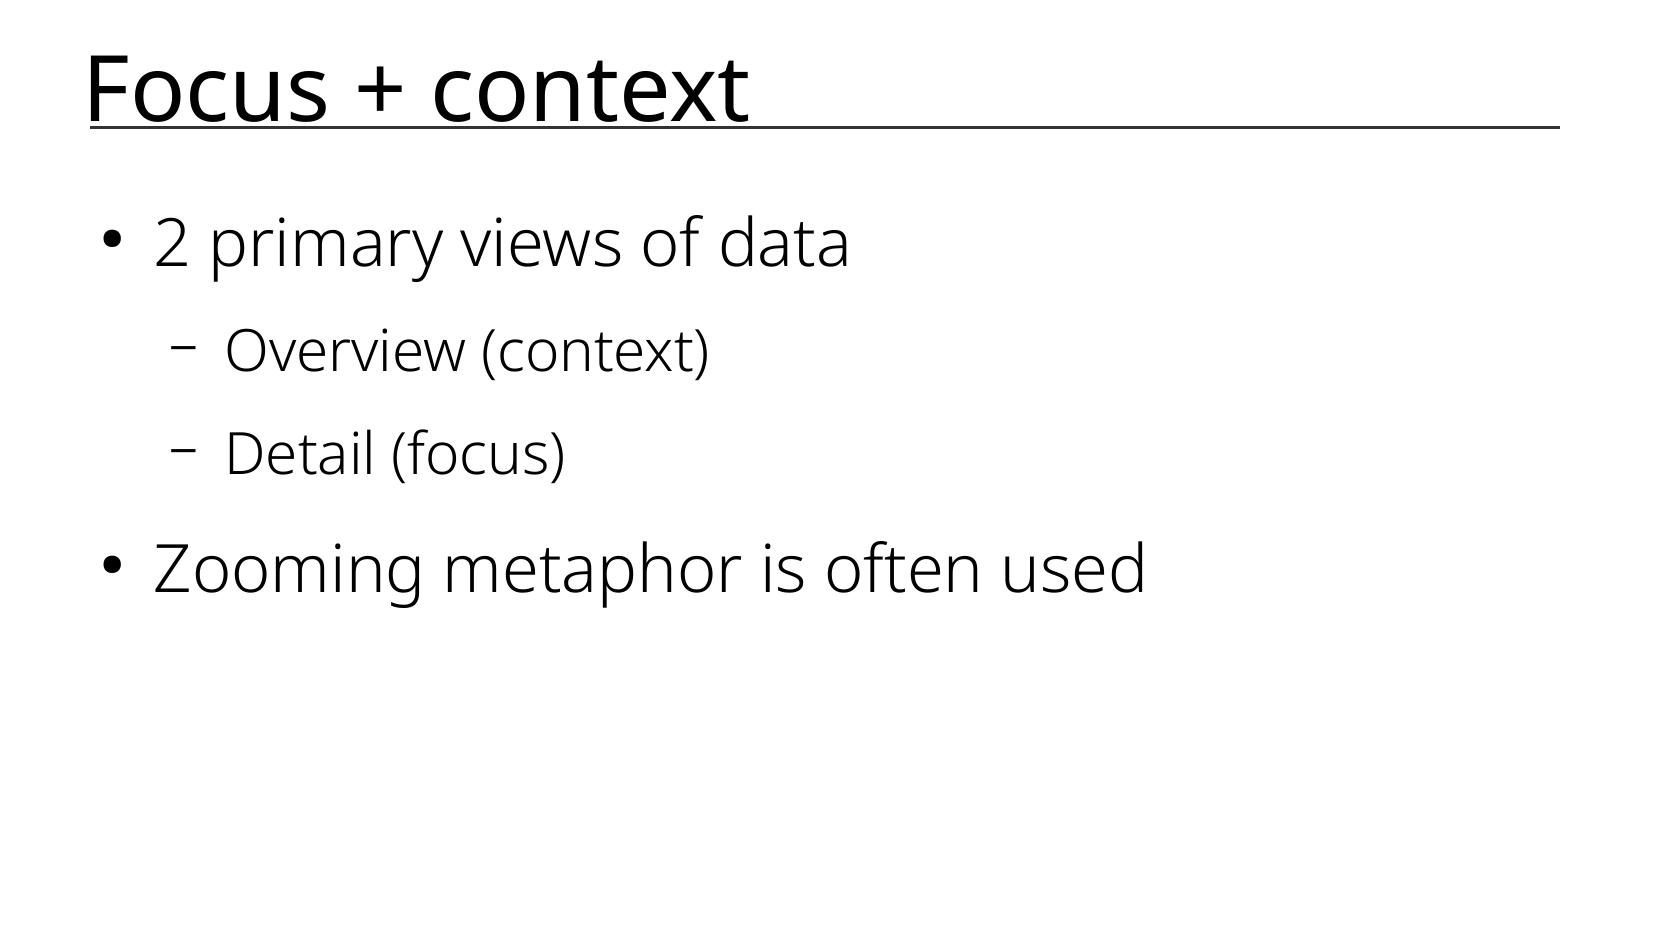

# Focus + context
2 primary views of data
Overview (context)
Detail (focus)
Zooming metaphor is often used